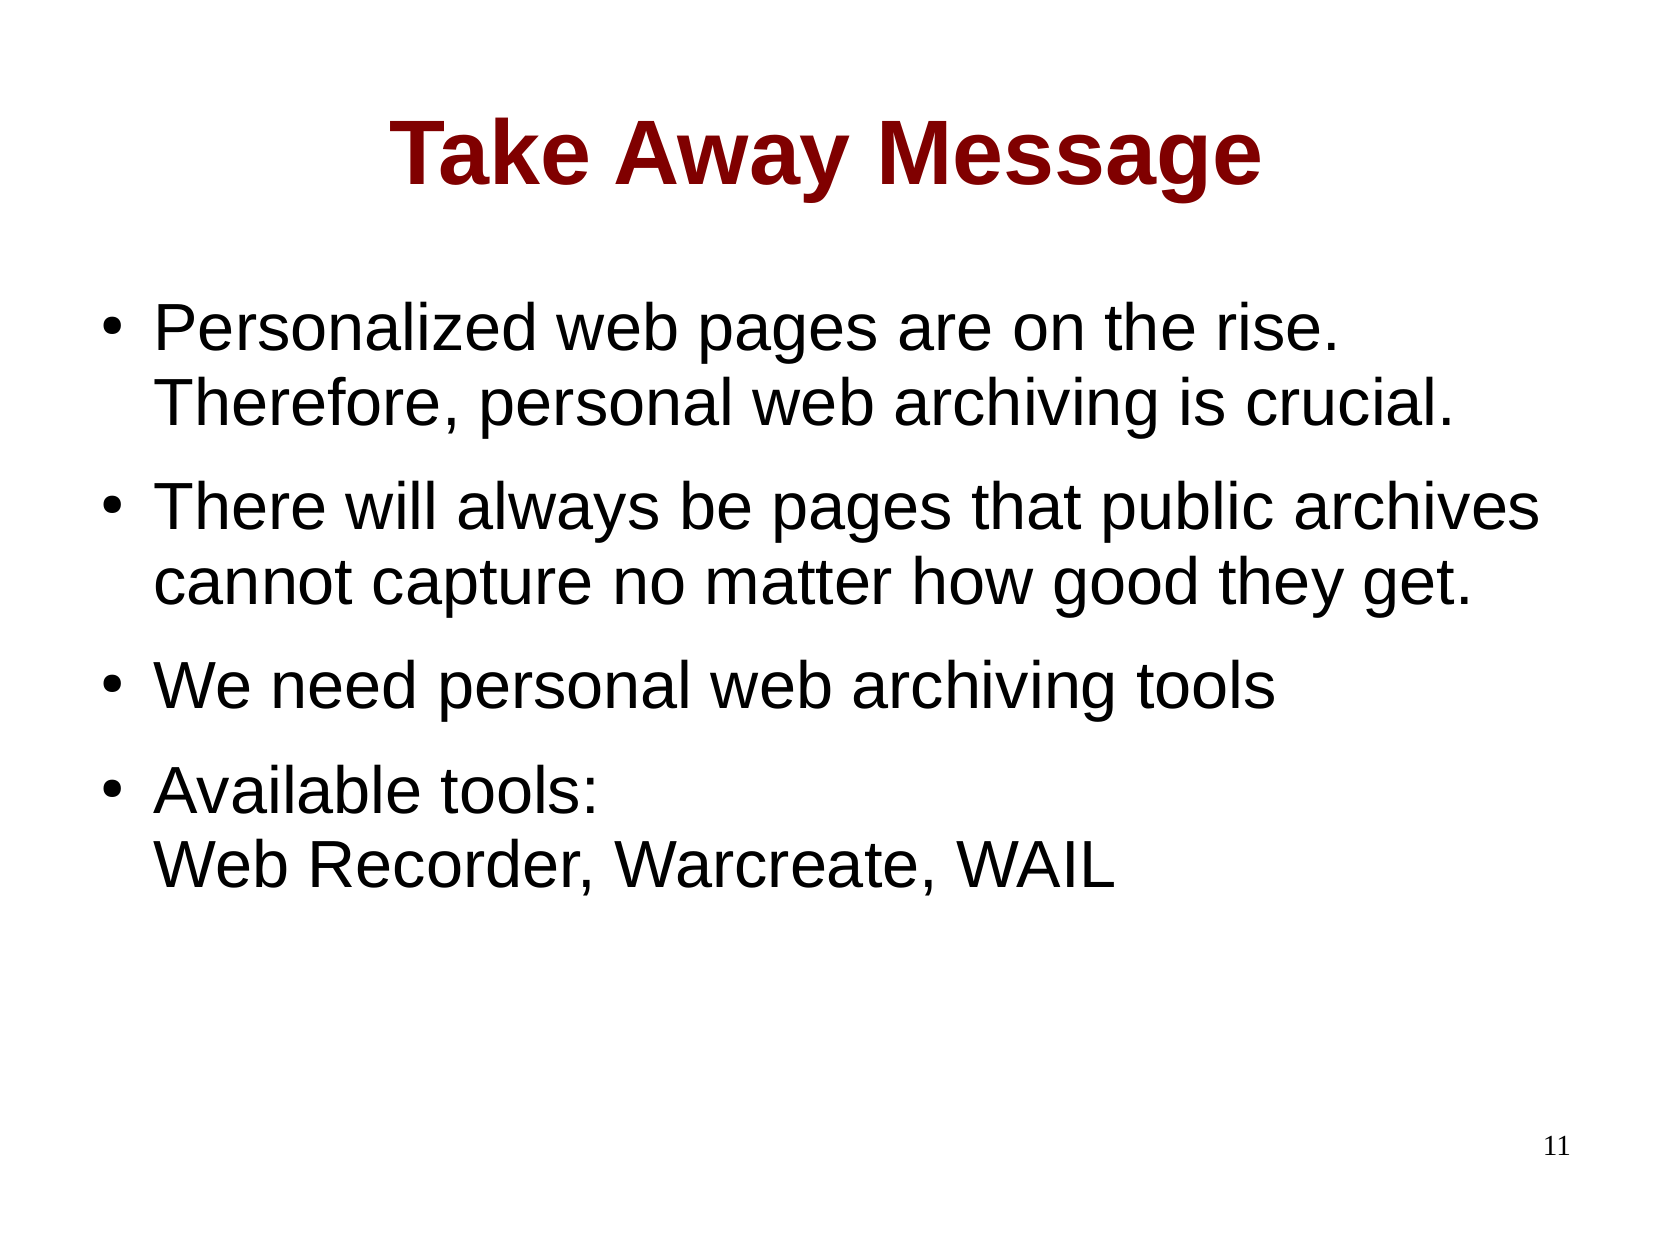

# Take Away Message
Personalized web pages are on the rise. Therefore, personal web archiving is crucial.
There will always be pages that public archives cannot capture no matter how good they get.
We need personal web archiving tools
Available tools:
Web Recorder, Warcreate, WAIL
11